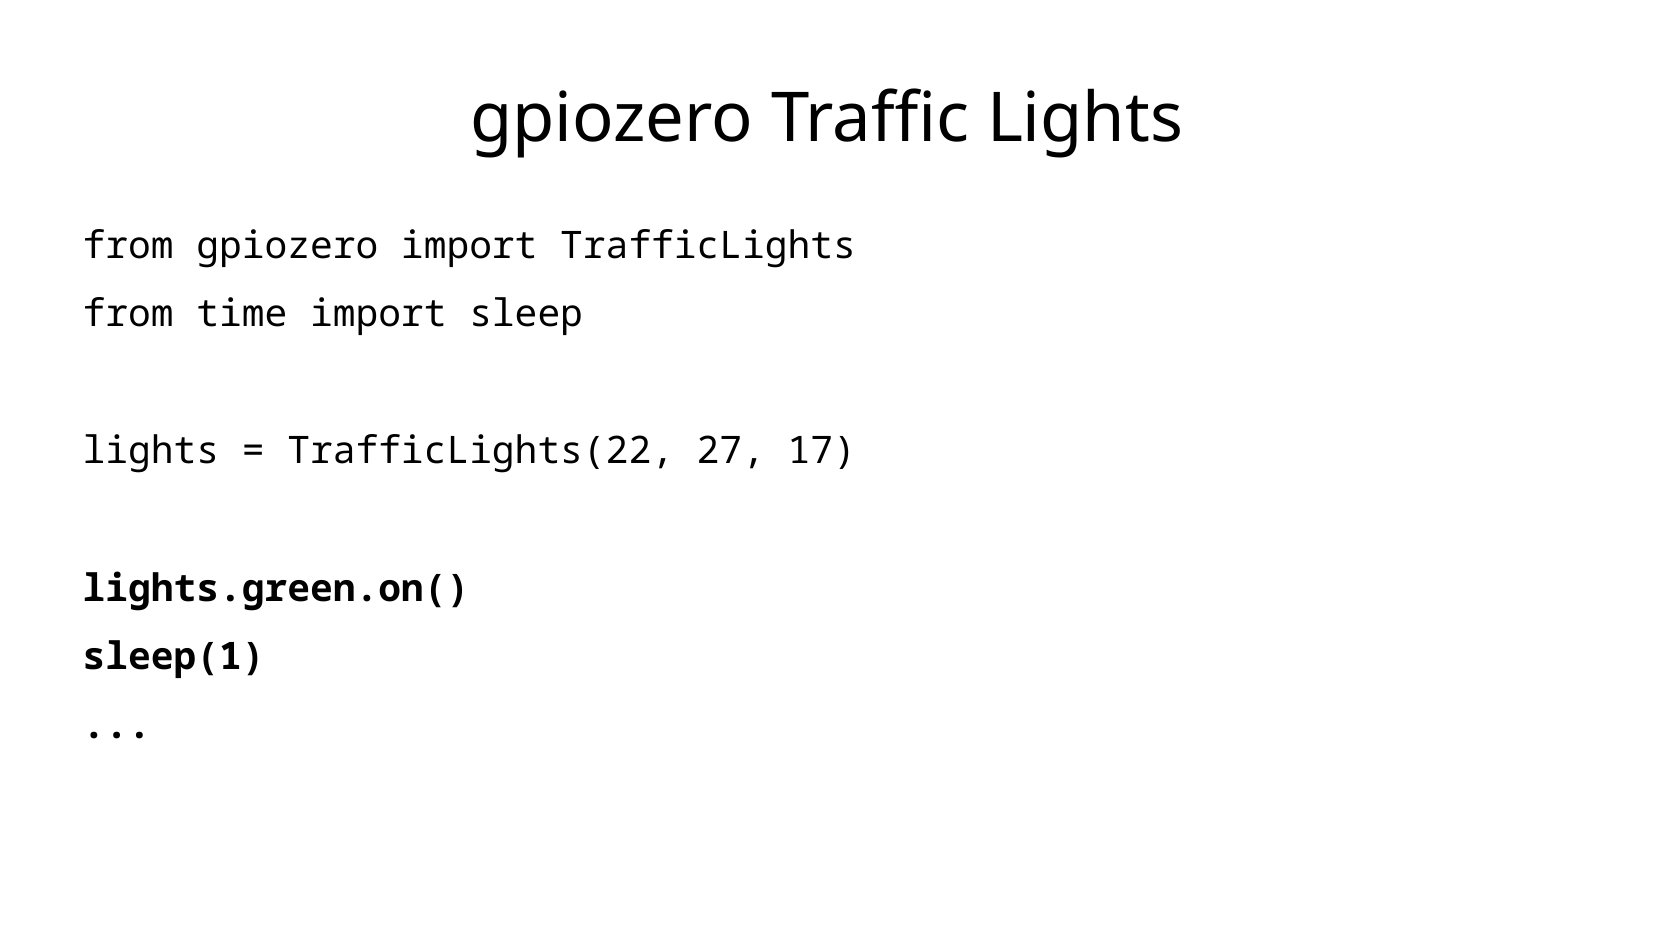

# gpiozero Traffic Lights
from gpiozero import TrafficLights
from time import sleep
lights = TrafficLights(22, 27, 17)
lights.green.on()
sleep(1)
...